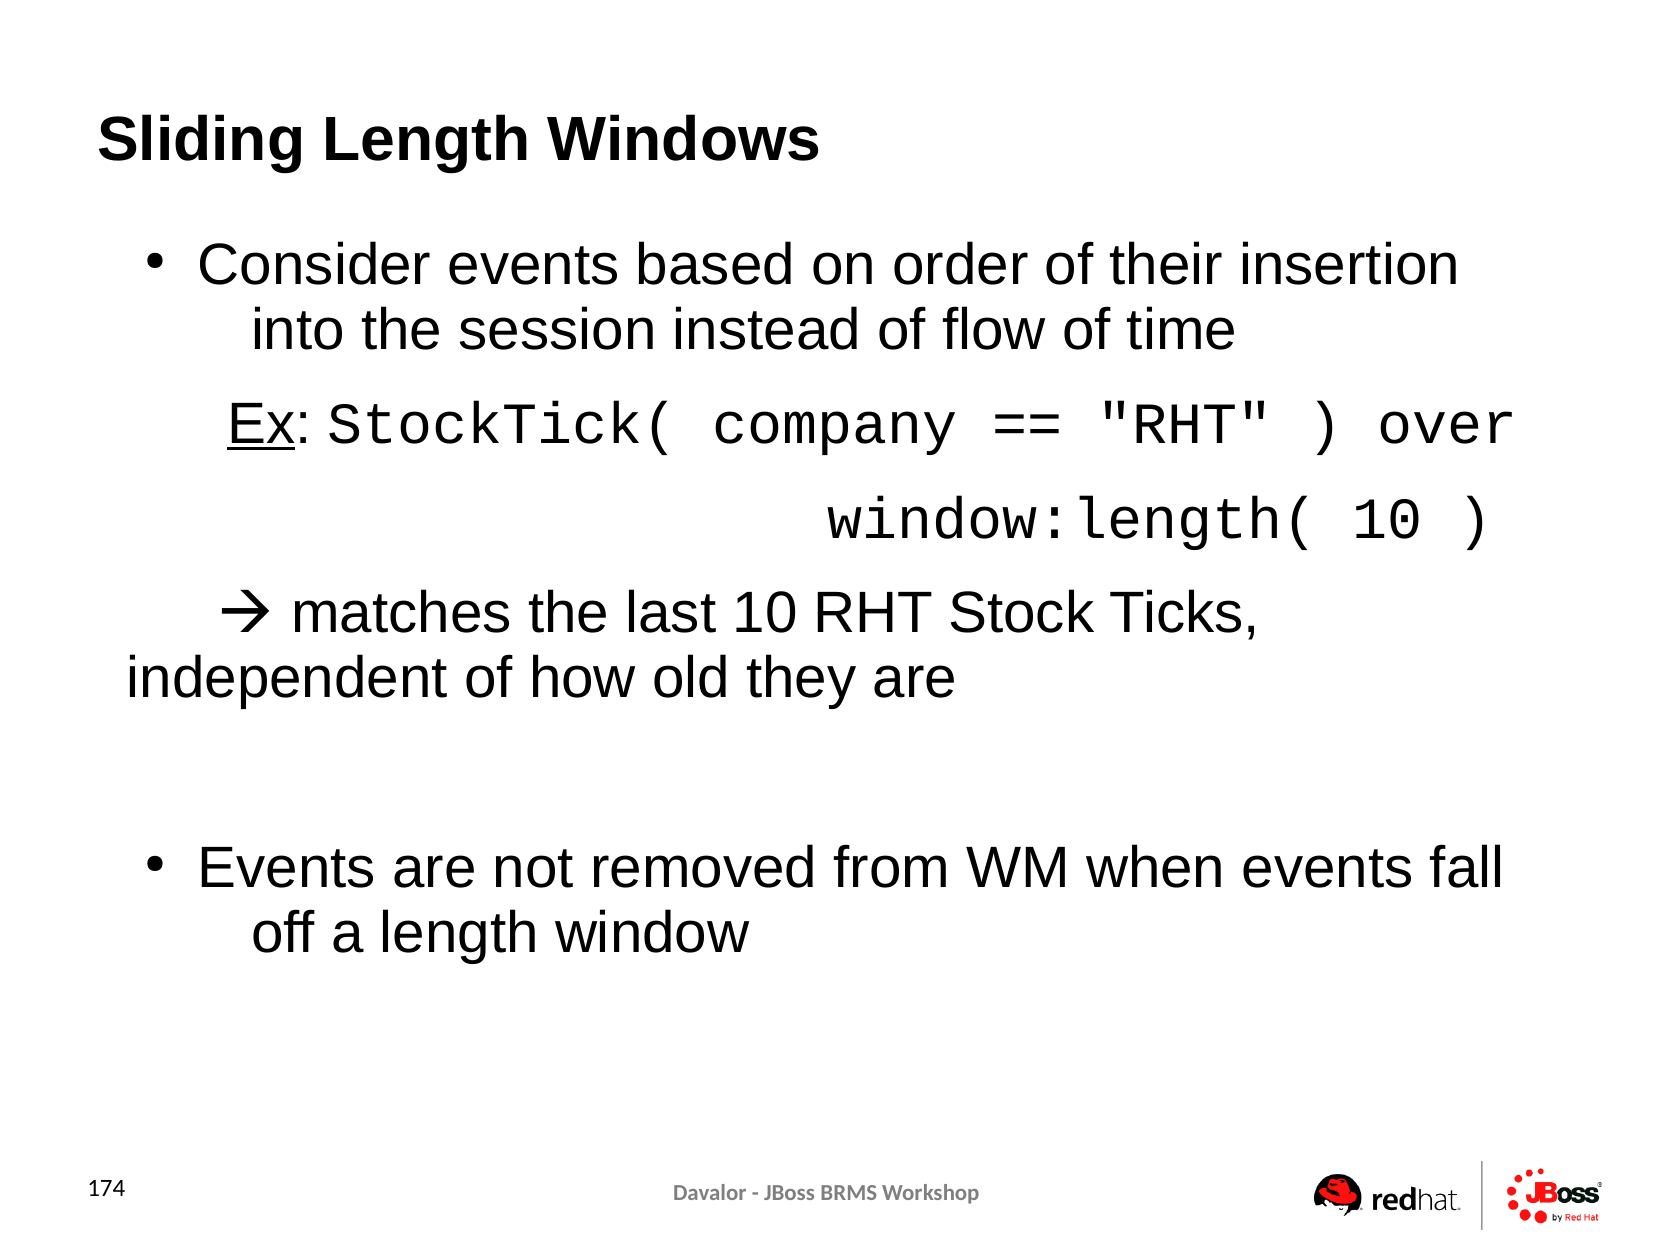

# Sliding Length Windows
Consider events based on order of their insertion into the session instead of flow of time
 Ex: StockTick( company == "RHT" ) over
 window:length( 10 )
	  matches the last 10 RHT Stock Ticks, independent of how old they are
Events are not removed from WM when events fall off a length window